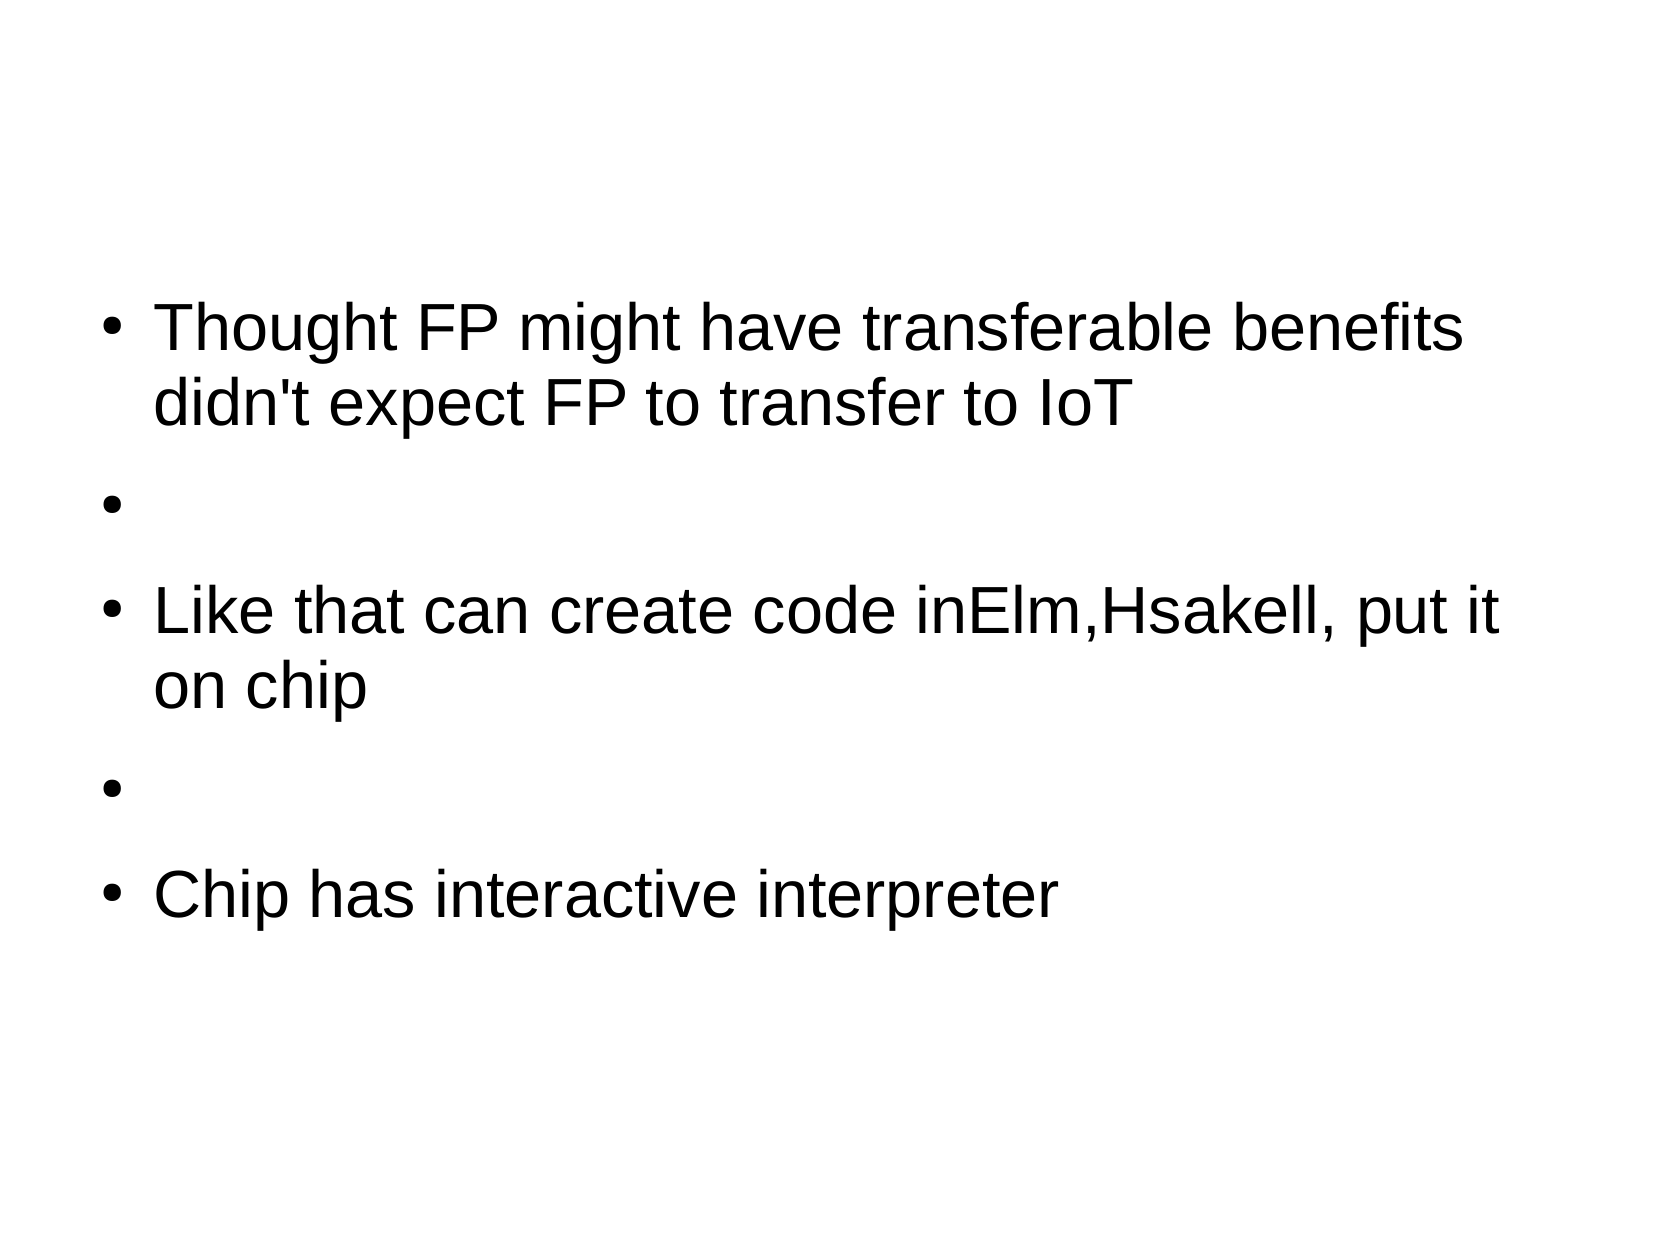

#
Thought FP might have transferable benefits didn't expect FP to transfer to IoT
Like that can create code inElm,Hsakell, put it on chip
Chip has interactive interpreter